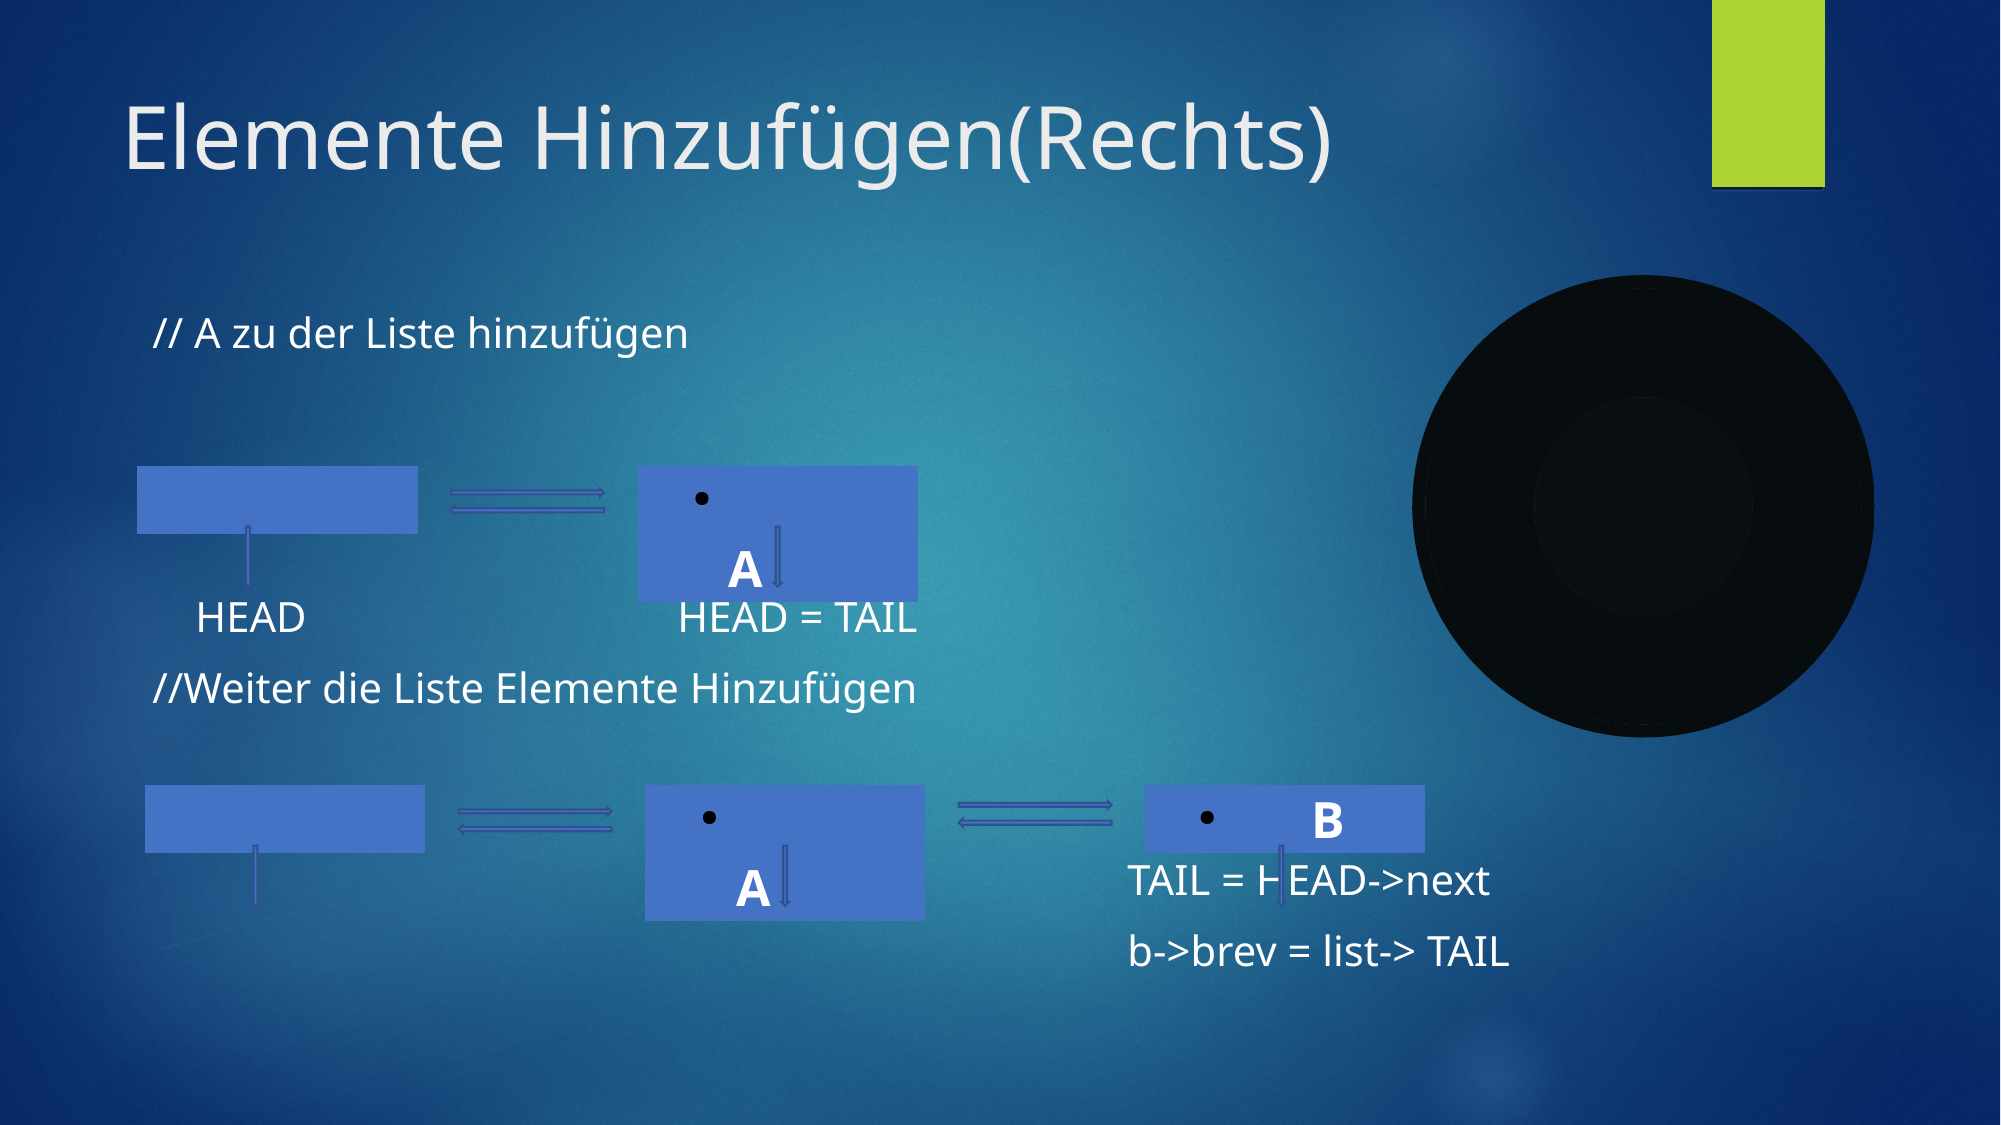

# Elemente Hinzufügen(Rechts)
// A zu der Liste hinzufügen
 HEAD					HEAD = TAIL
//Weiter die Liste Elemente Hinzufügen
 HEAD																												HEAD = A				TAIL = HEAD->next
													b->brev = list-> TAIL
| | | |
| --- | --- | --- |
| | A | |
| --- | --- | --- |
| | | |
| --- | --- | --- |
| | A | |
| --- | --- | --- |
| | B | |
| --- | --- | --- |